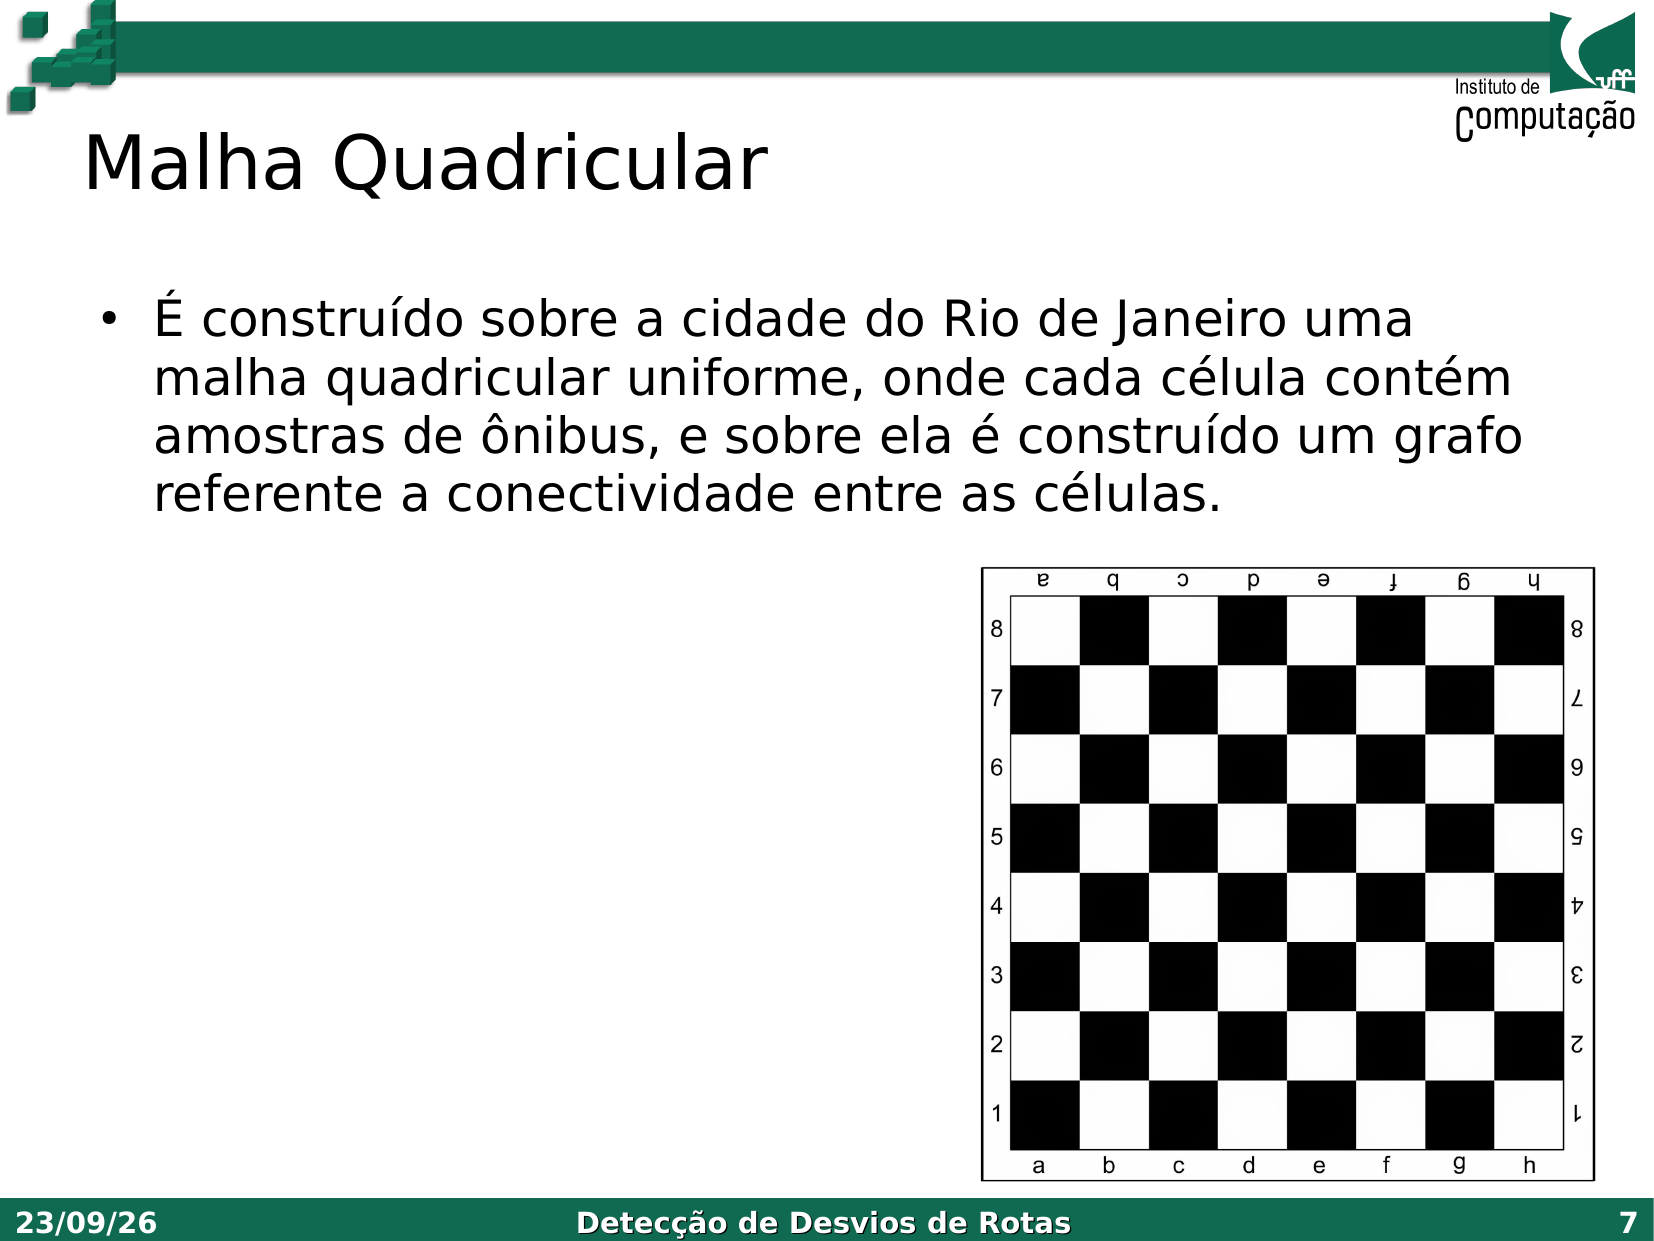

# Malha Quadricular
É construído sobre a cidade do Rio de Janeiro uma malha quadricular uniforme, onde cada célula contém amostras de ônibus, e sobre ela é construído um grafo referente a conectividade entre as células.